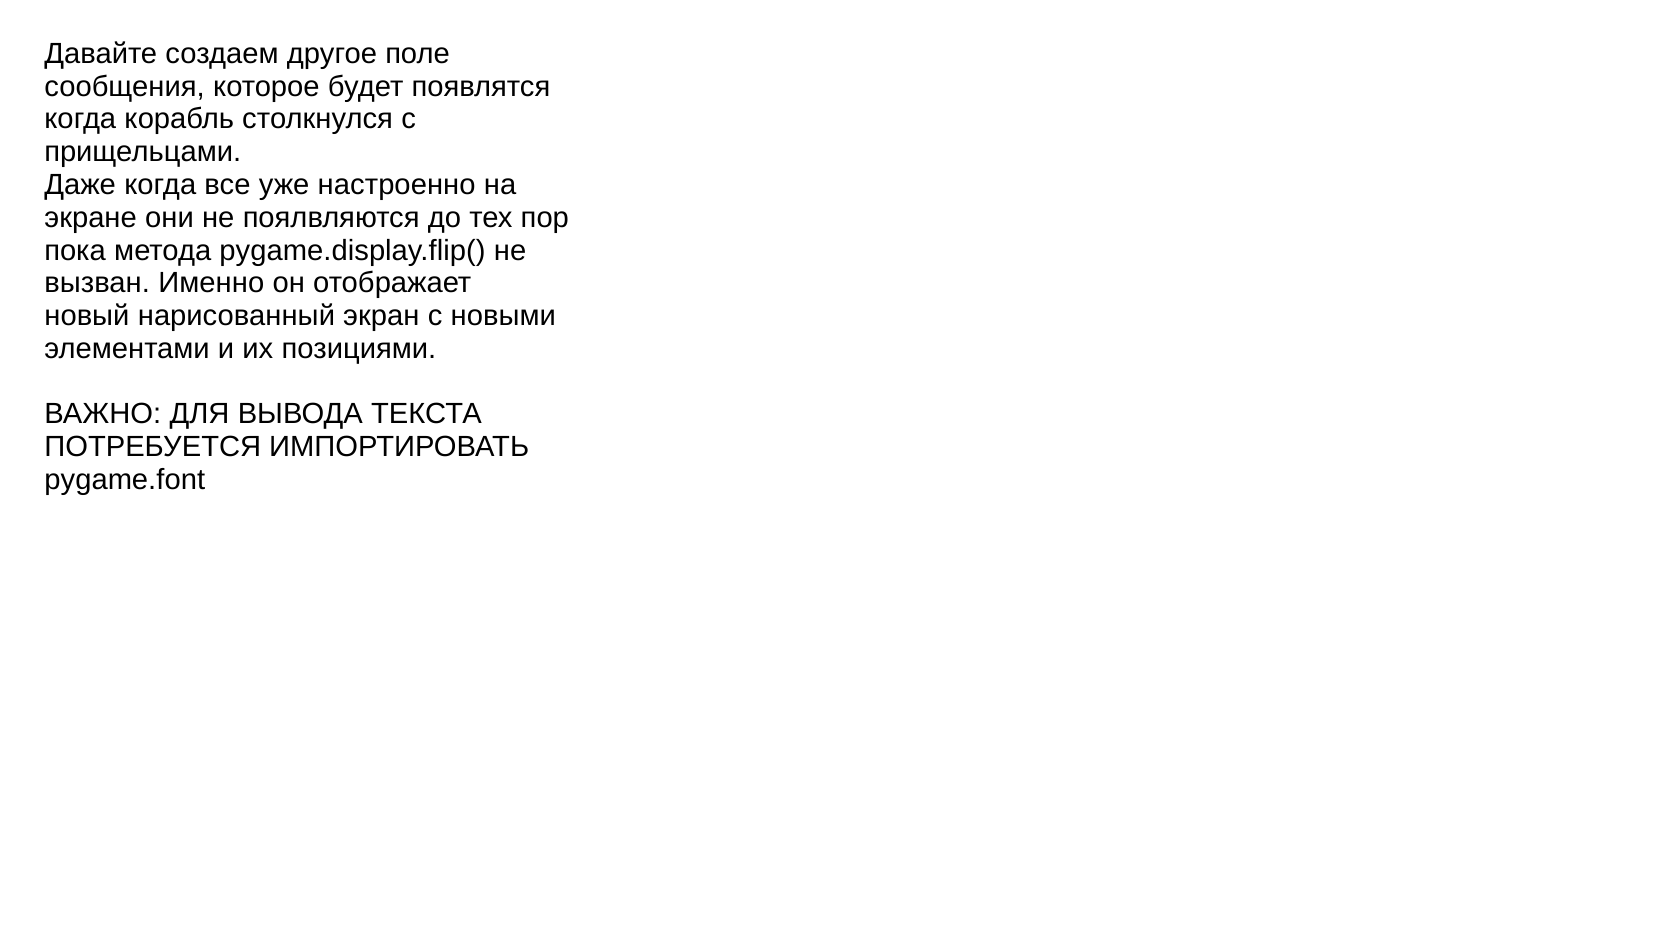

Давайте создаем другое поле сообщения, которое будет появлятся когда корабль столкнулся с прищельцами.
Даже когда все уже настроенно на экране они не поялвляются до тех пор пока метода pygame.display.flip() не вызван. Именно он отображает
новый нарисованный экран с новыми элементами и их позициями.
ВАЖНО: ДЛЯ ВЫВОДА ТЕКСТА ПОТРЕБУЕТСЯ ИМПОРТИРОВАТЬ pygame.font